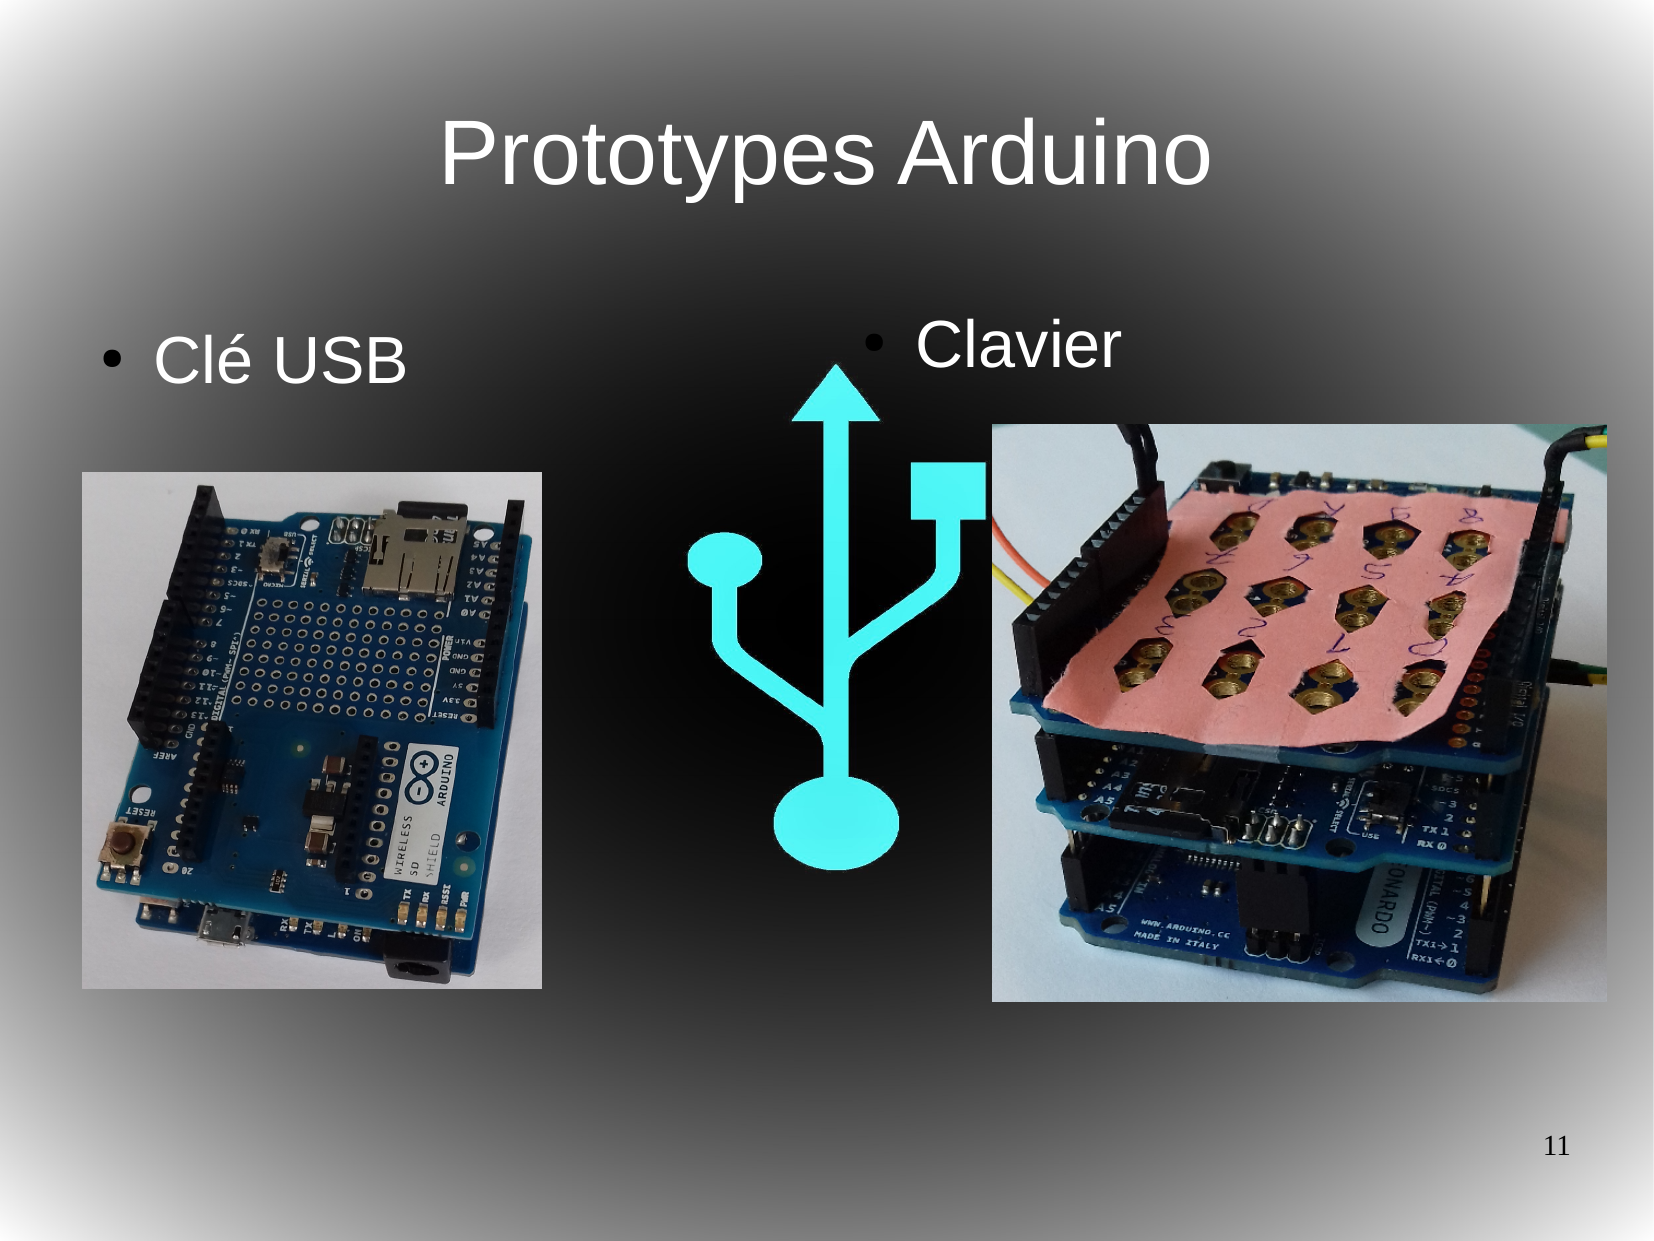

# Prototypes Arduino
Clavier
Clé USB
11